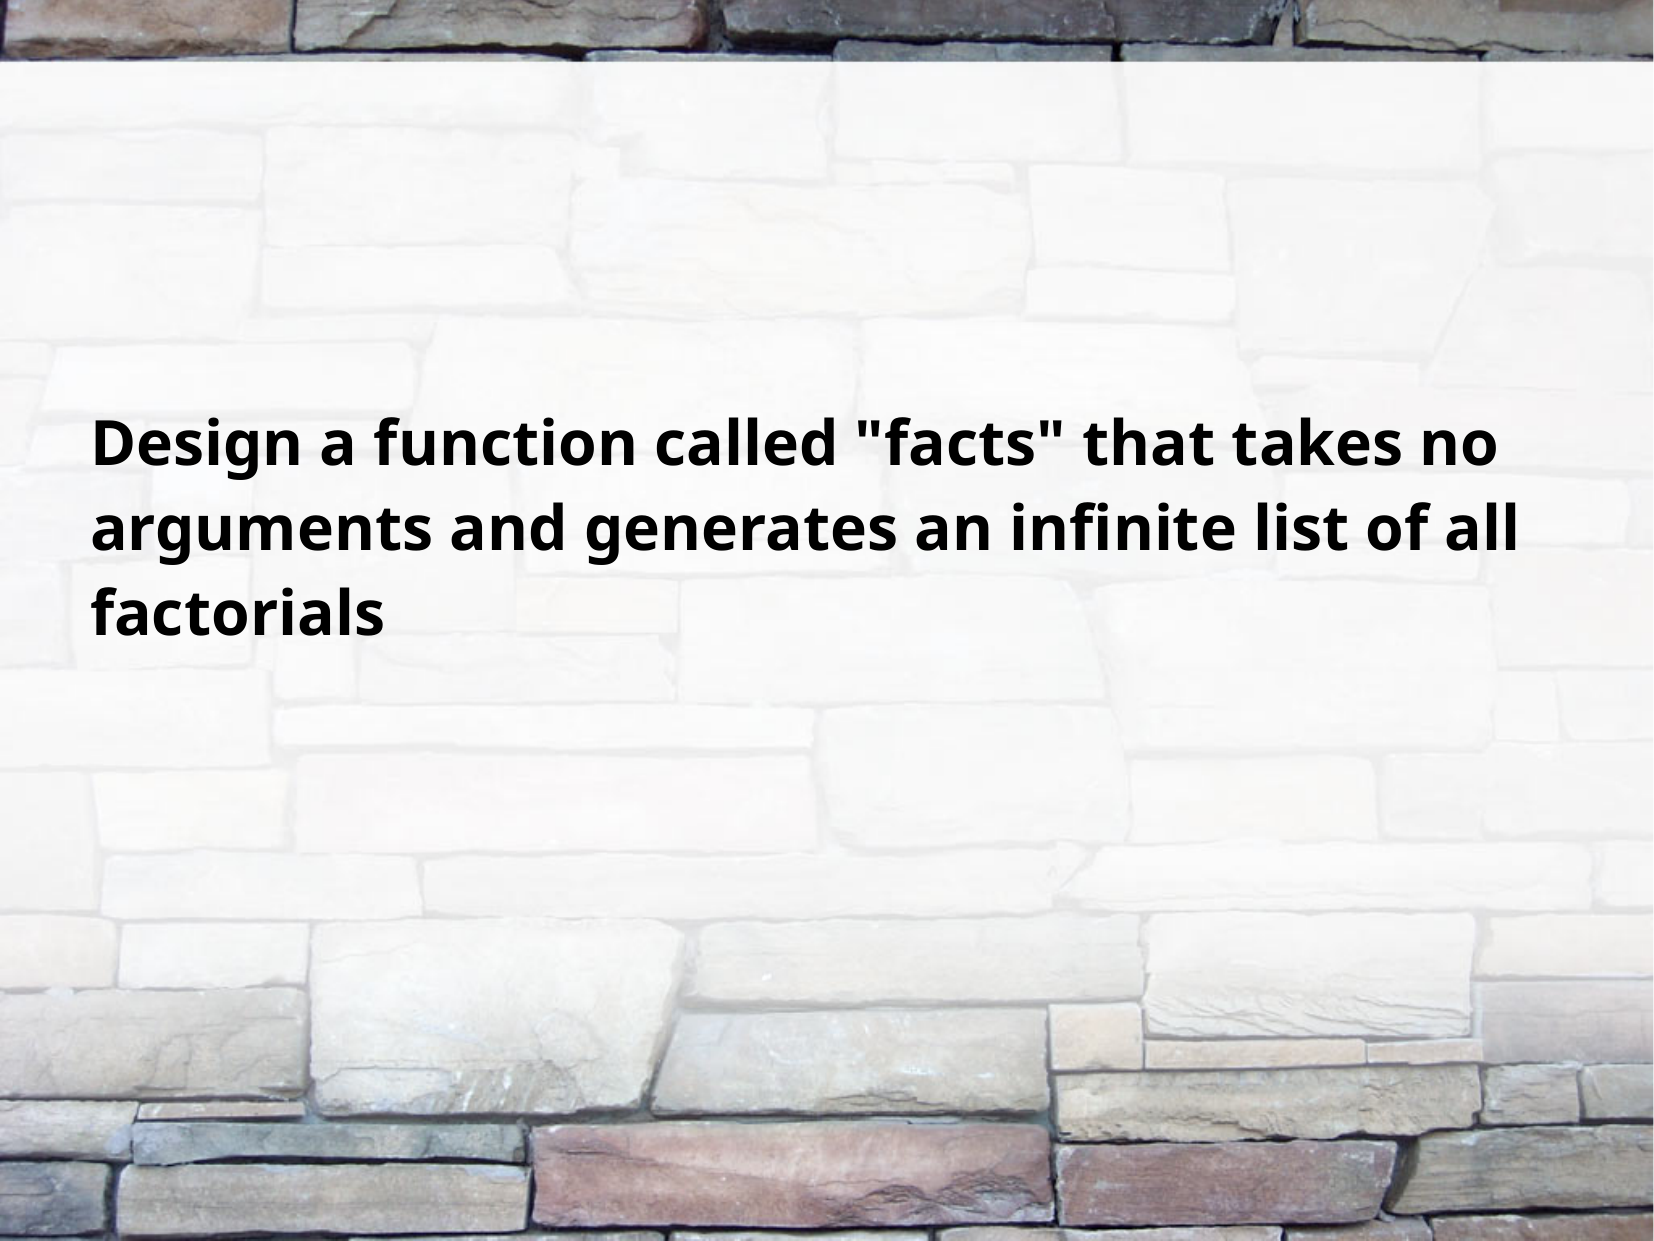

# Design a function called "facts" that takes no arguments and generates an infinite list of all factorials